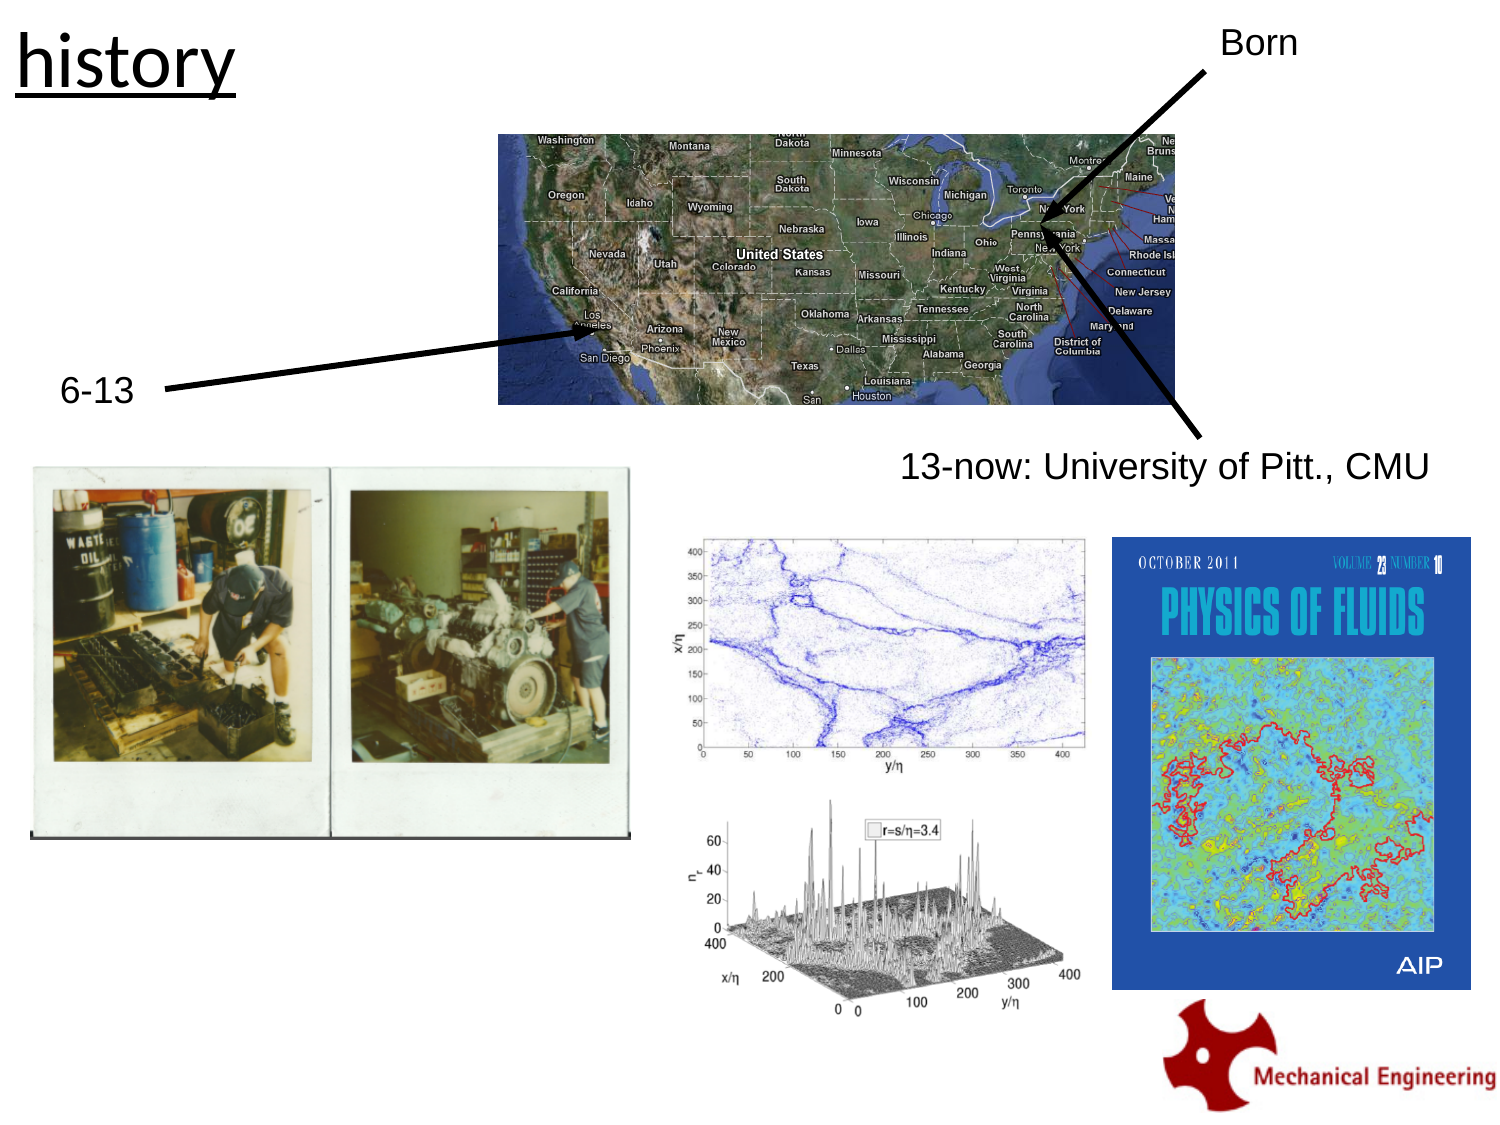

# history
Born
6-13
13-now: University of Pitt., CMU